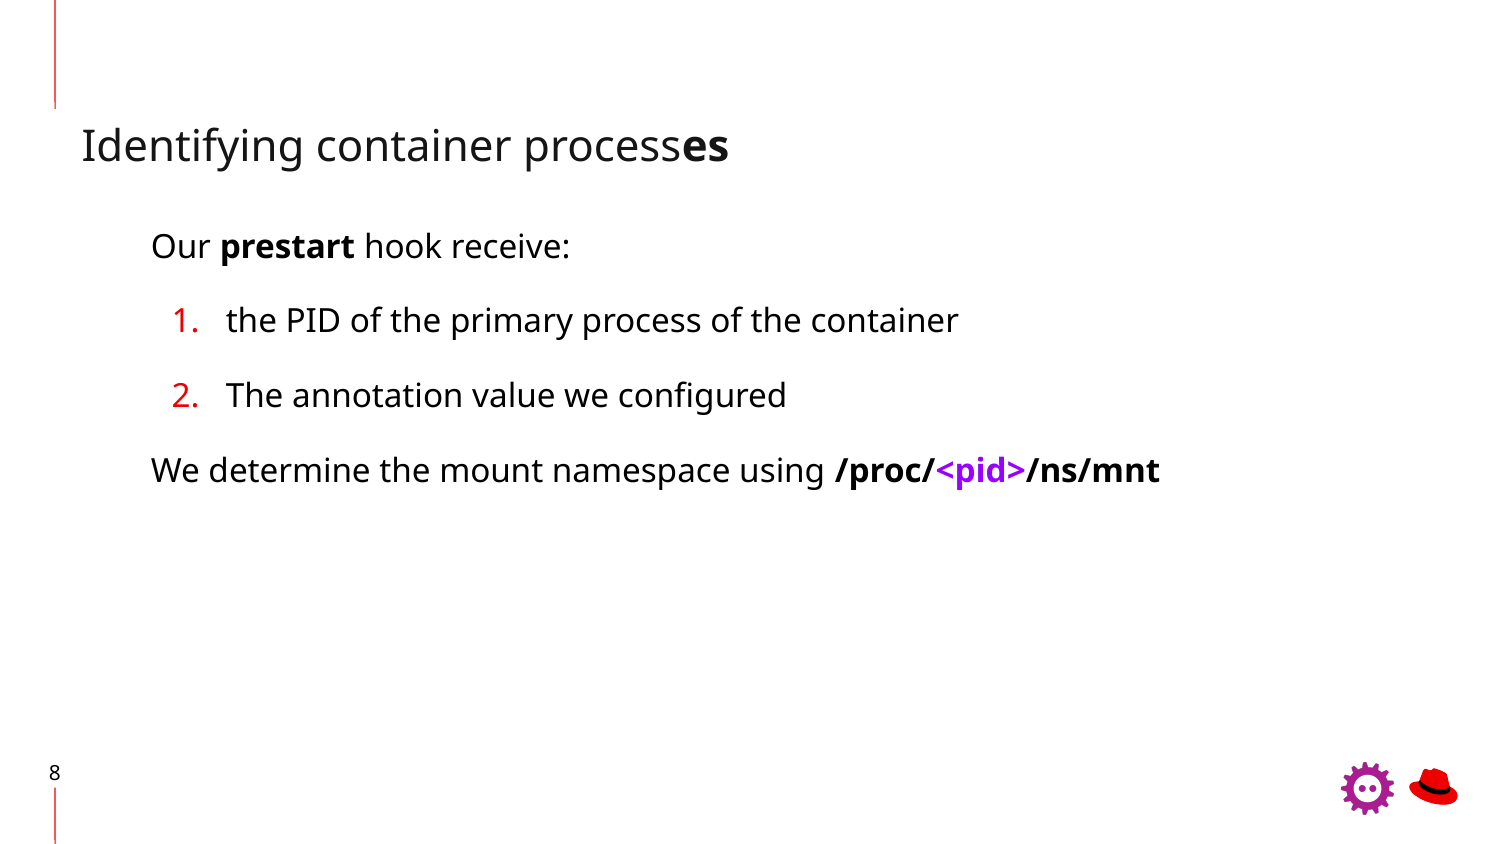

Identifying container processes
# Our prestart hook receive:
the PID of the primary process of the container
The annotation value we configured
We determine the mount namespace using /proc/<pid>/ns/mnt